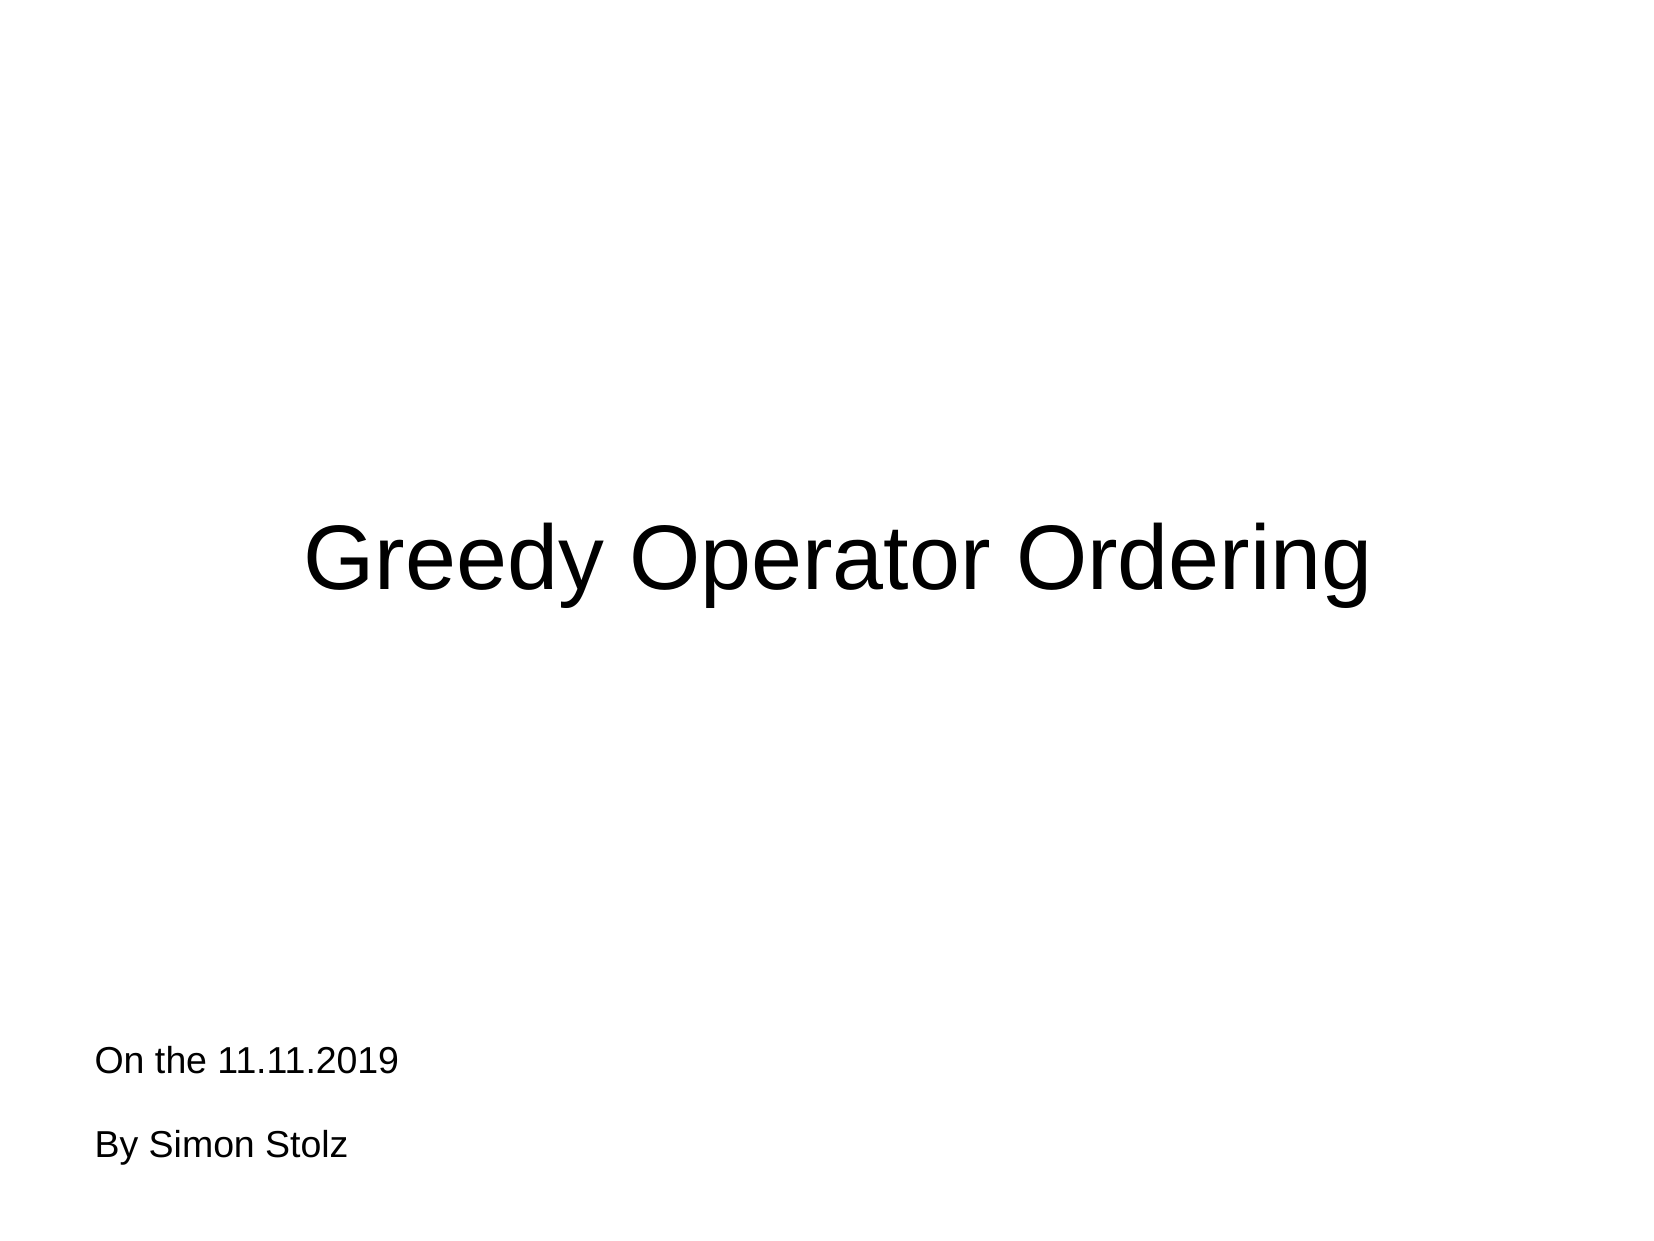

# Greedy Operator Ordering
On the 11.11.2019
By Simon Stolz